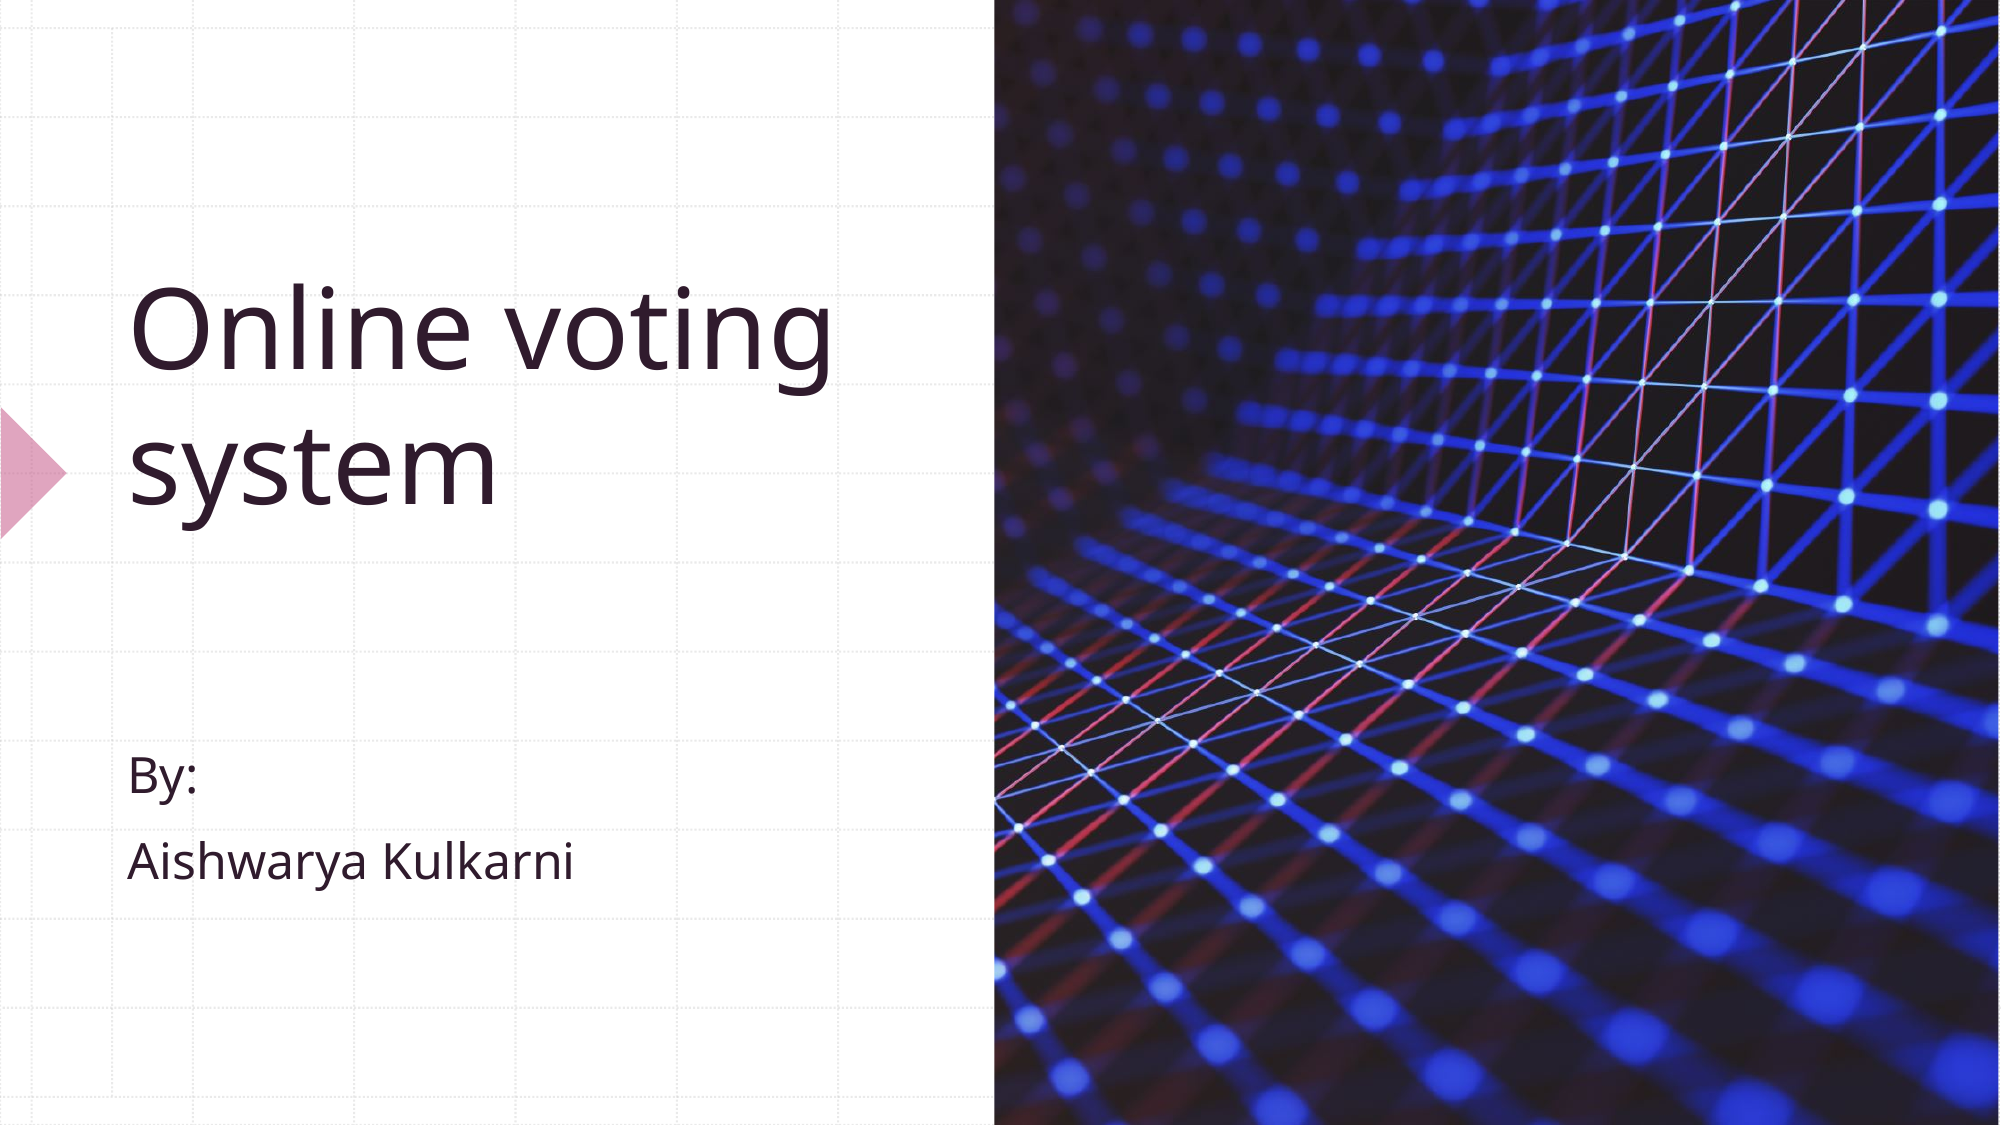

# Online voting system
By:
Aishwarya Kulkarni